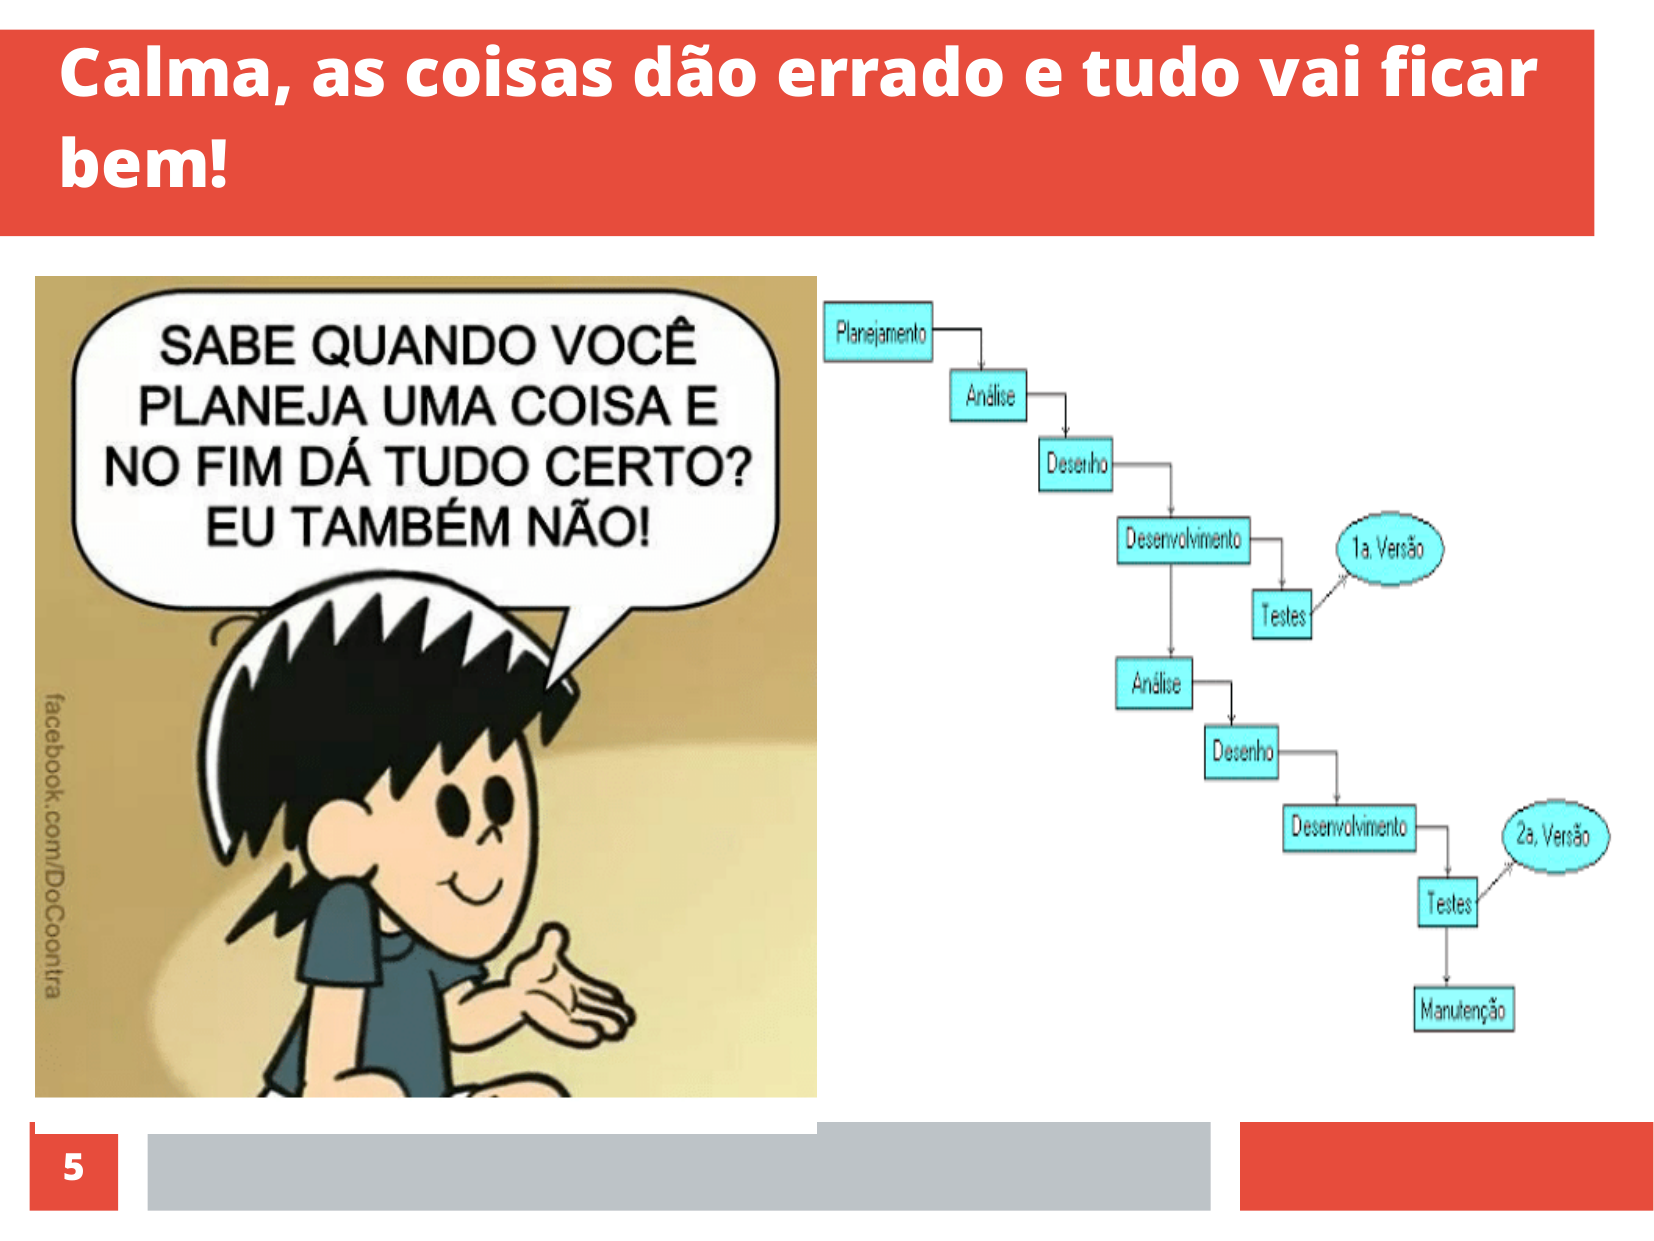

# Calma, as coisas dão errado e tudo vai ficar bem!
5